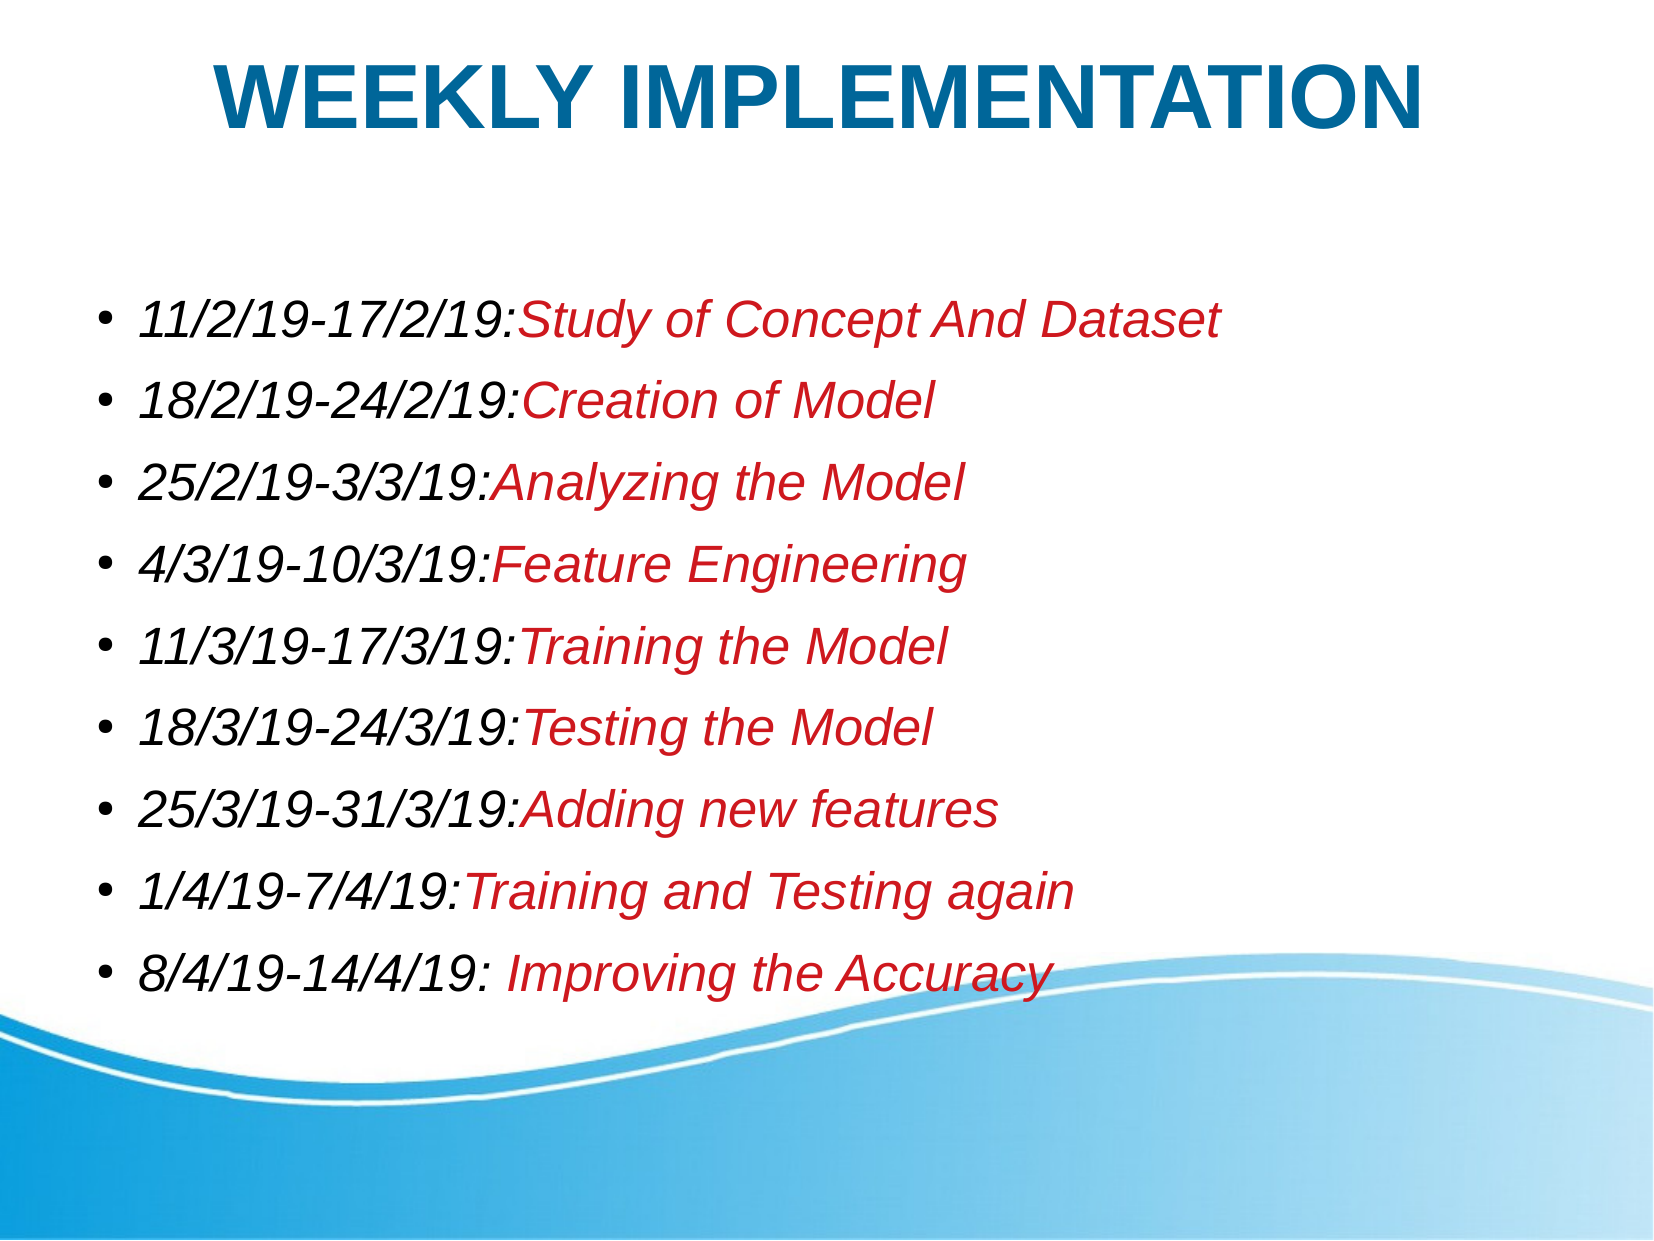

# WEEKLY IMPLEMENTATION
11/2/19-17/2/19:Study of Concept And Dataset
18/2/19-24/2/19:Creation of Model
25/2/19-3/3/19:Analyzing the Model
4/3/19-10/3/19:Feature Engineering
11/3/19-17/3/19:Training the Model
18/3/19-24/3/19:Testing the Model
25/3/19-31/3/19:Adding new features
1/4/19-7/4/19:Training and Testing again
8/4/19-14/4/19: Improving the Accuracy